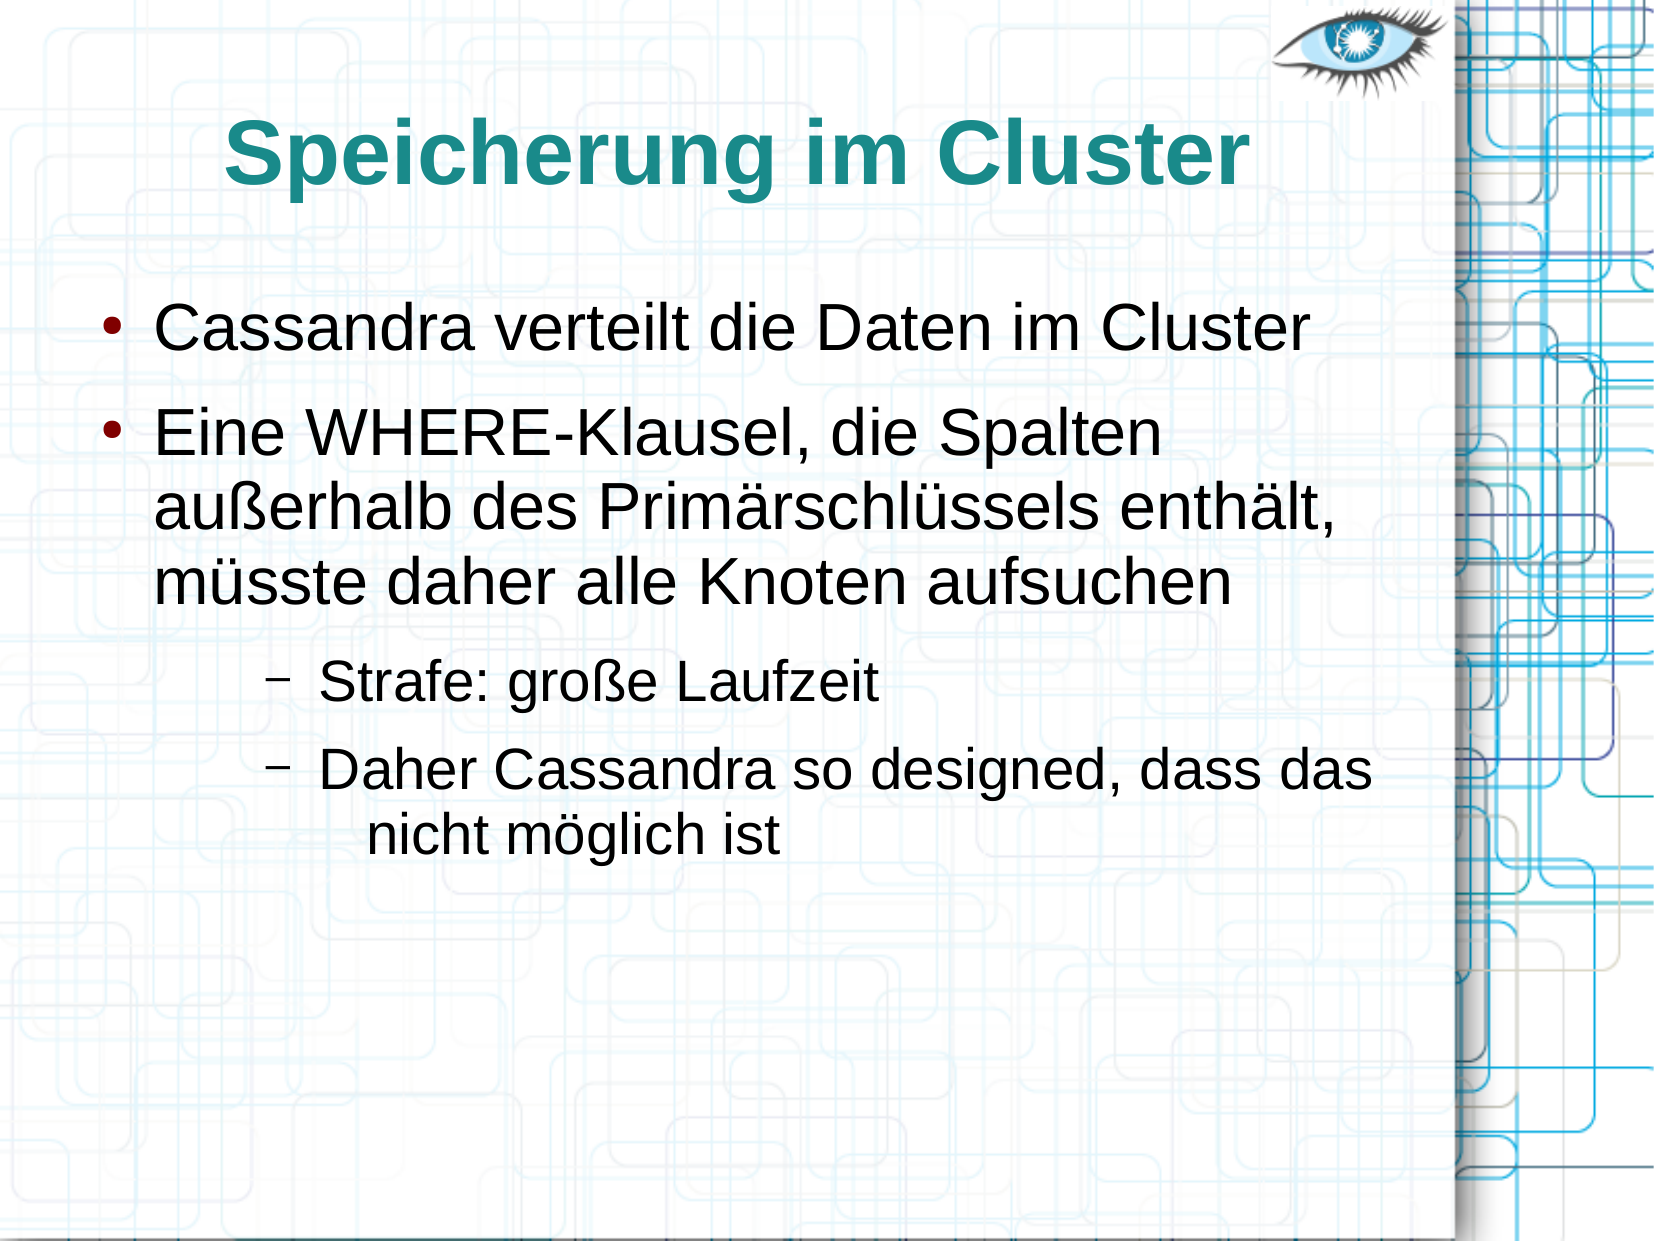

# Speicherung im Cluster
Cassandra verteilt die Daten im Cluster
Eine WHERE-Klausel, die Spalten außerhalb des Primärschlüssels enthält, müsste daher alle Knoten aufsuchen
Strafe: große Laufzeit
Daher Cassandra so designed, dass das nicht möglich ist